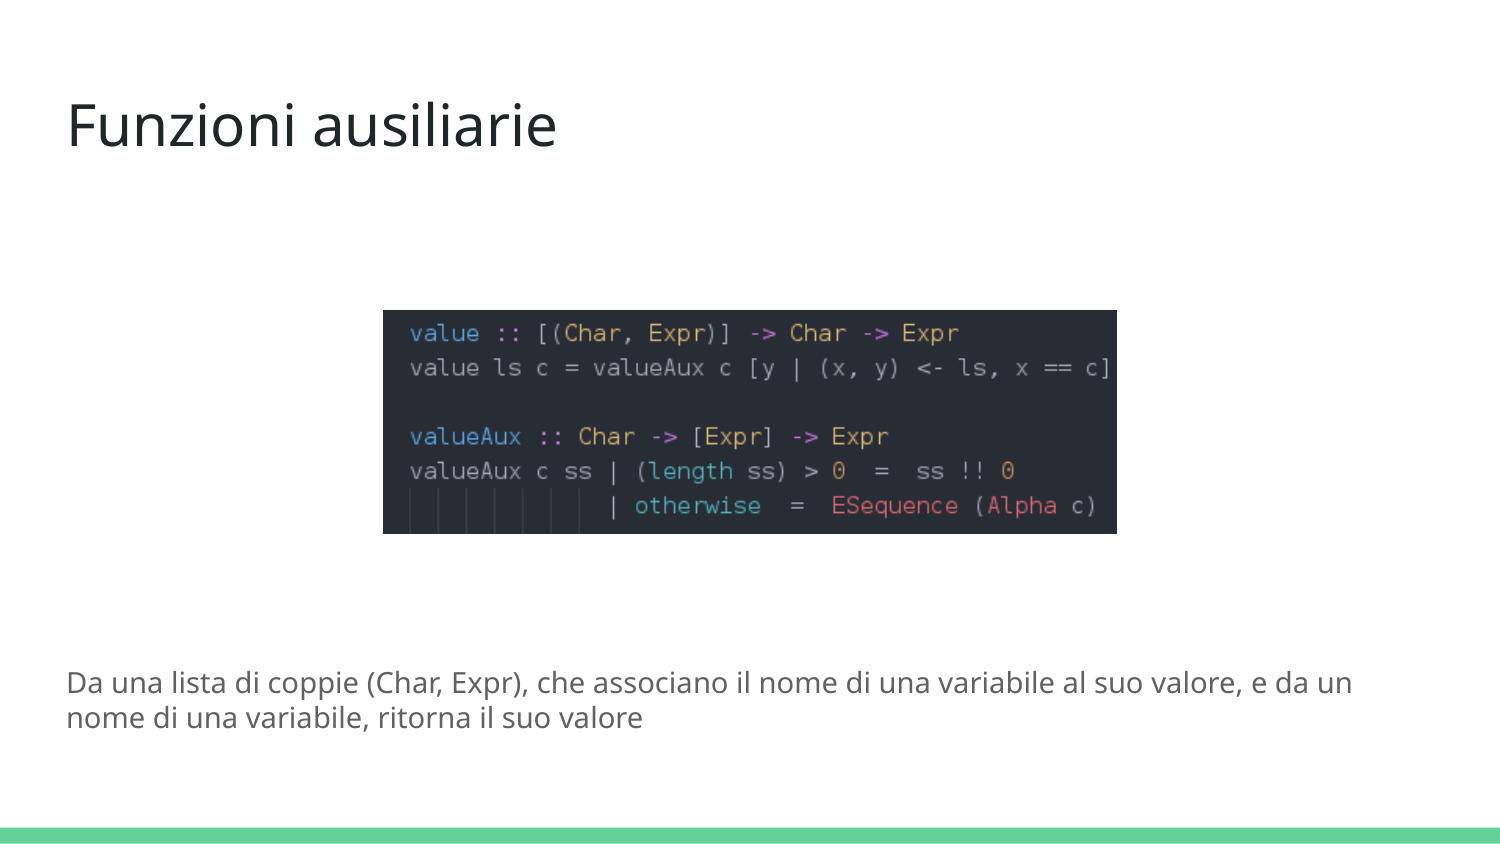

# Funzioni ausiliarie
Da una lista di coppie (Char, Expr), che associano il nome di una variabile al suo valore, e da un nome di una variabile, ritorna il suo valore